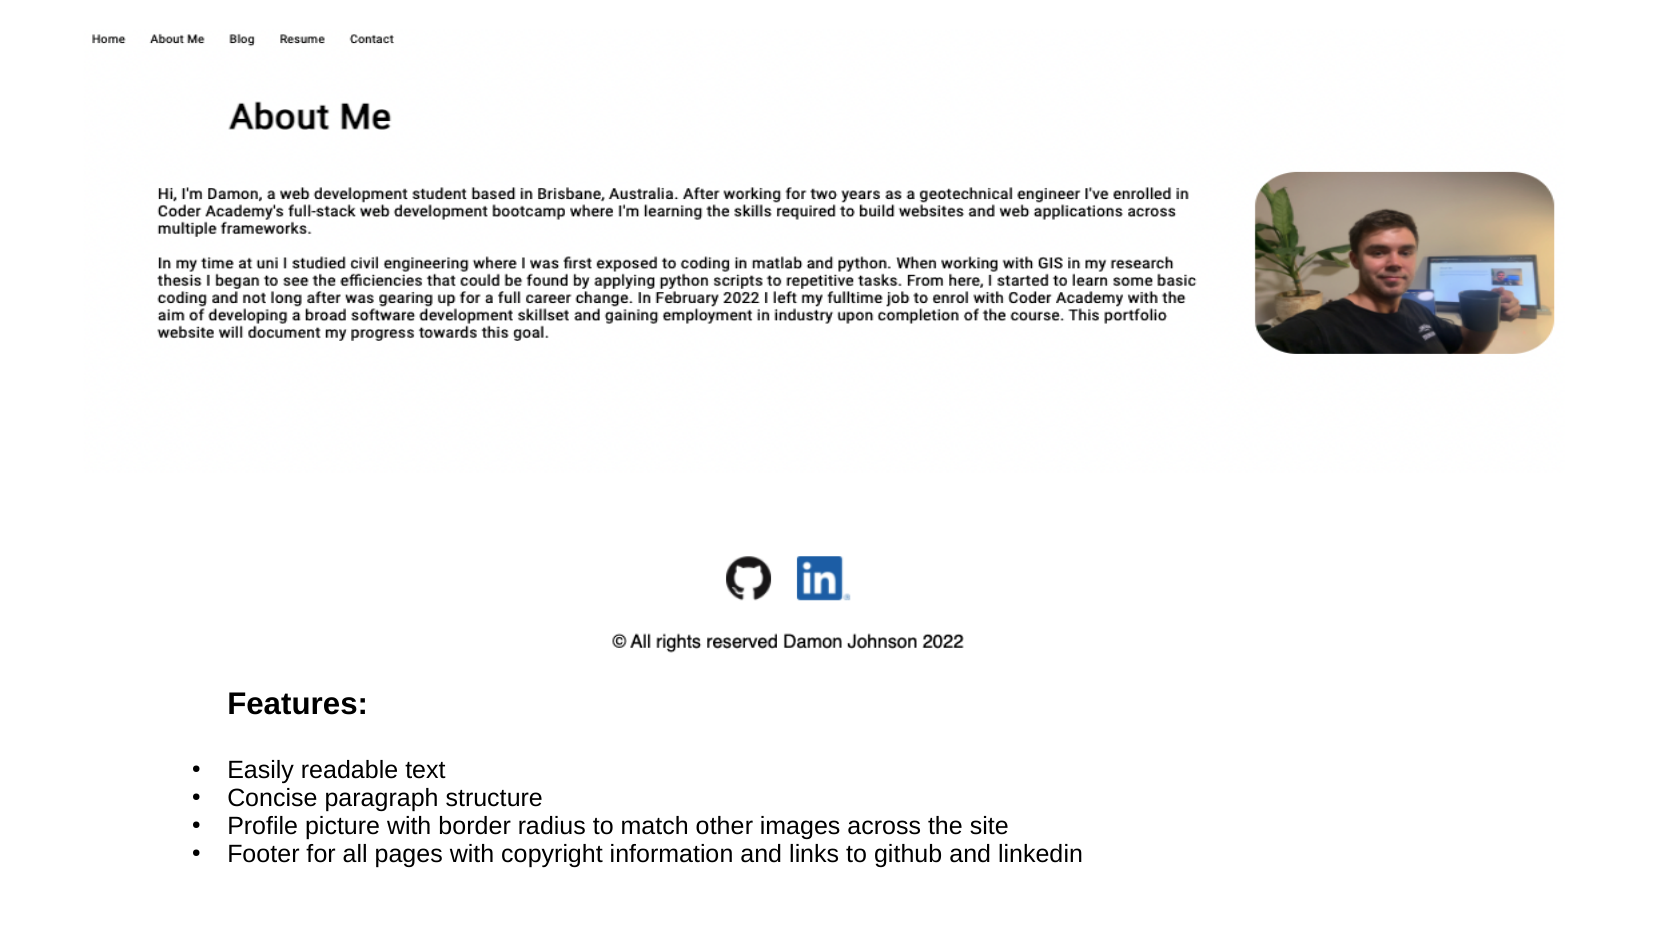

Features:
Easily readable text
Concise paragraph structure
Profile picture with border radius to match other images across the site
Footer for all pages with copyright information and links to github and linkedin